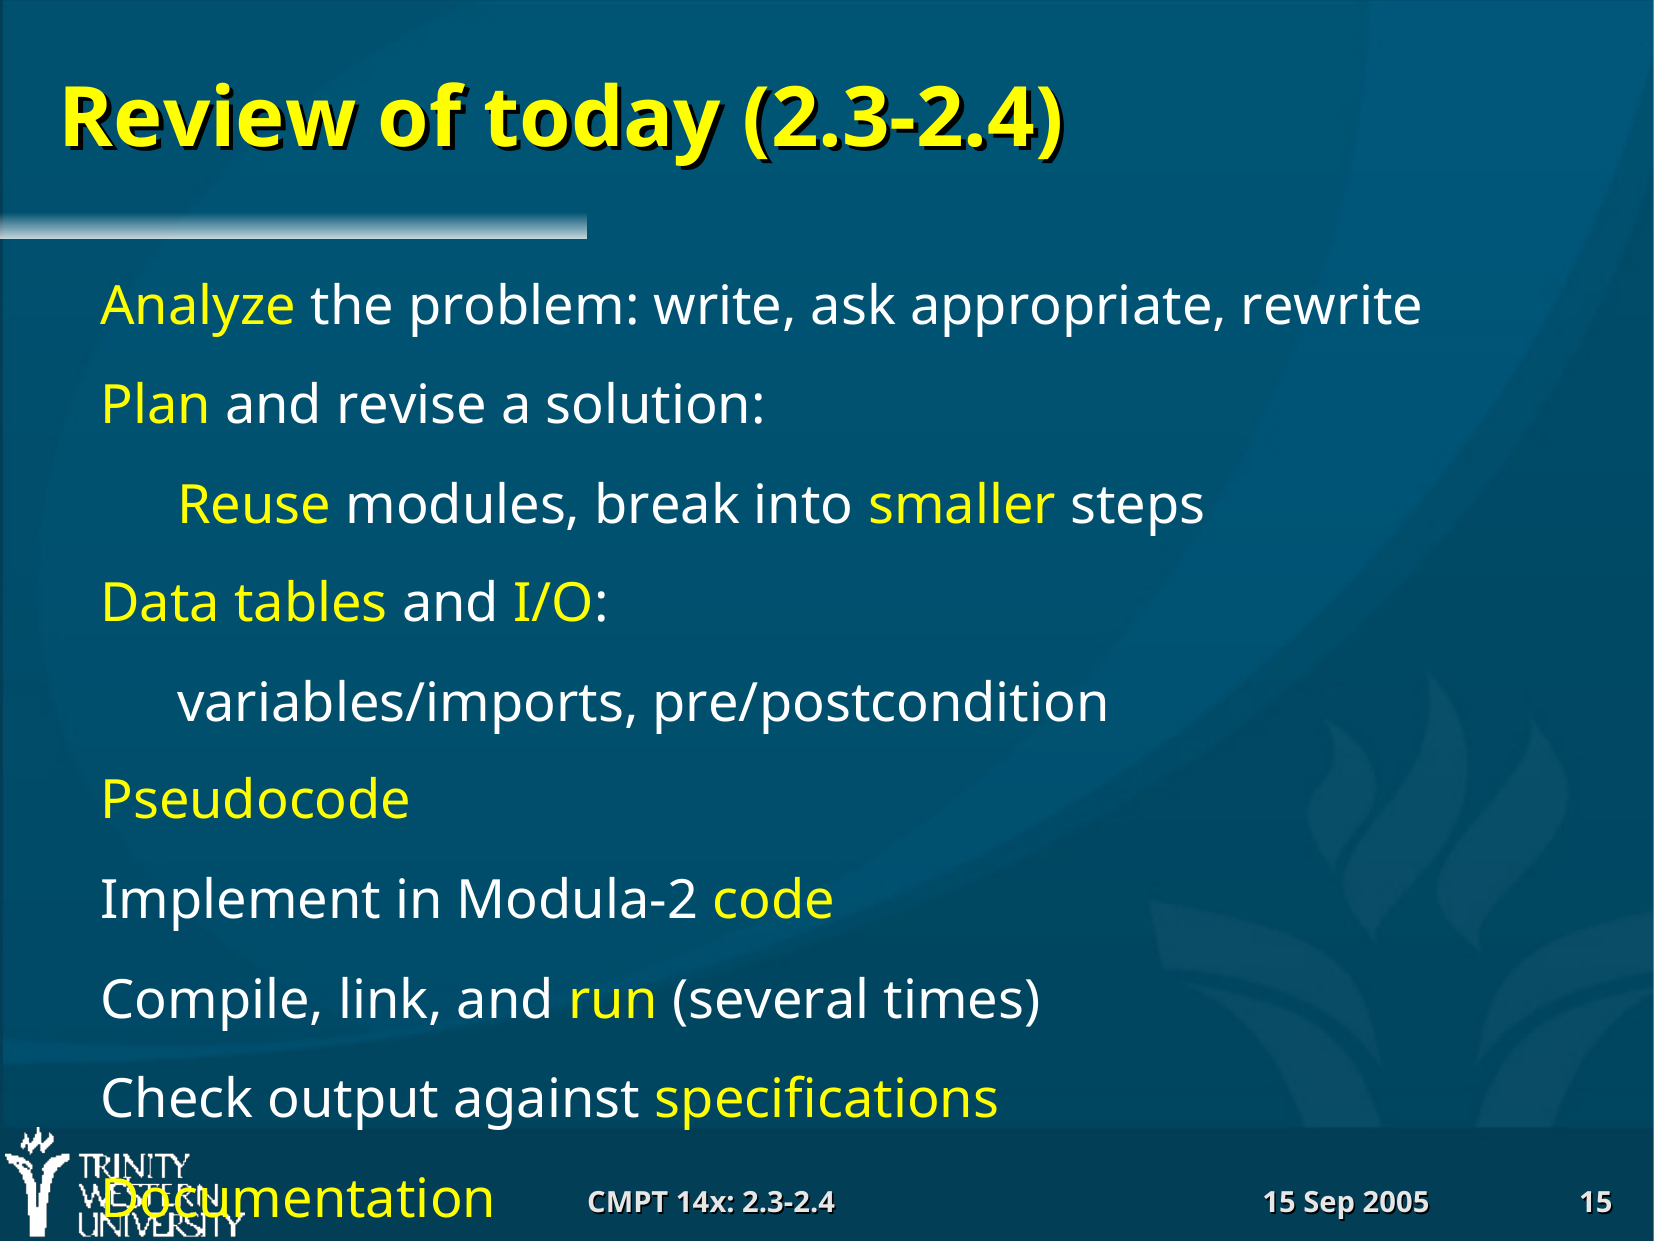

# Review of today (2.3-2.4)
Analyze the problem: write, ask appropriate, rewrite
Plan and revise a solution:
Reuse modules, break into smaller steps
Data tables and I/O:
variables/imports, pre/postcondition
Pseudocode
Implement in Modula-2 code
Compile, link, and run (several times)
Check output against specifications
Documentation
CMPT 14x: 2.3-2.4
15 Sep 2005
15